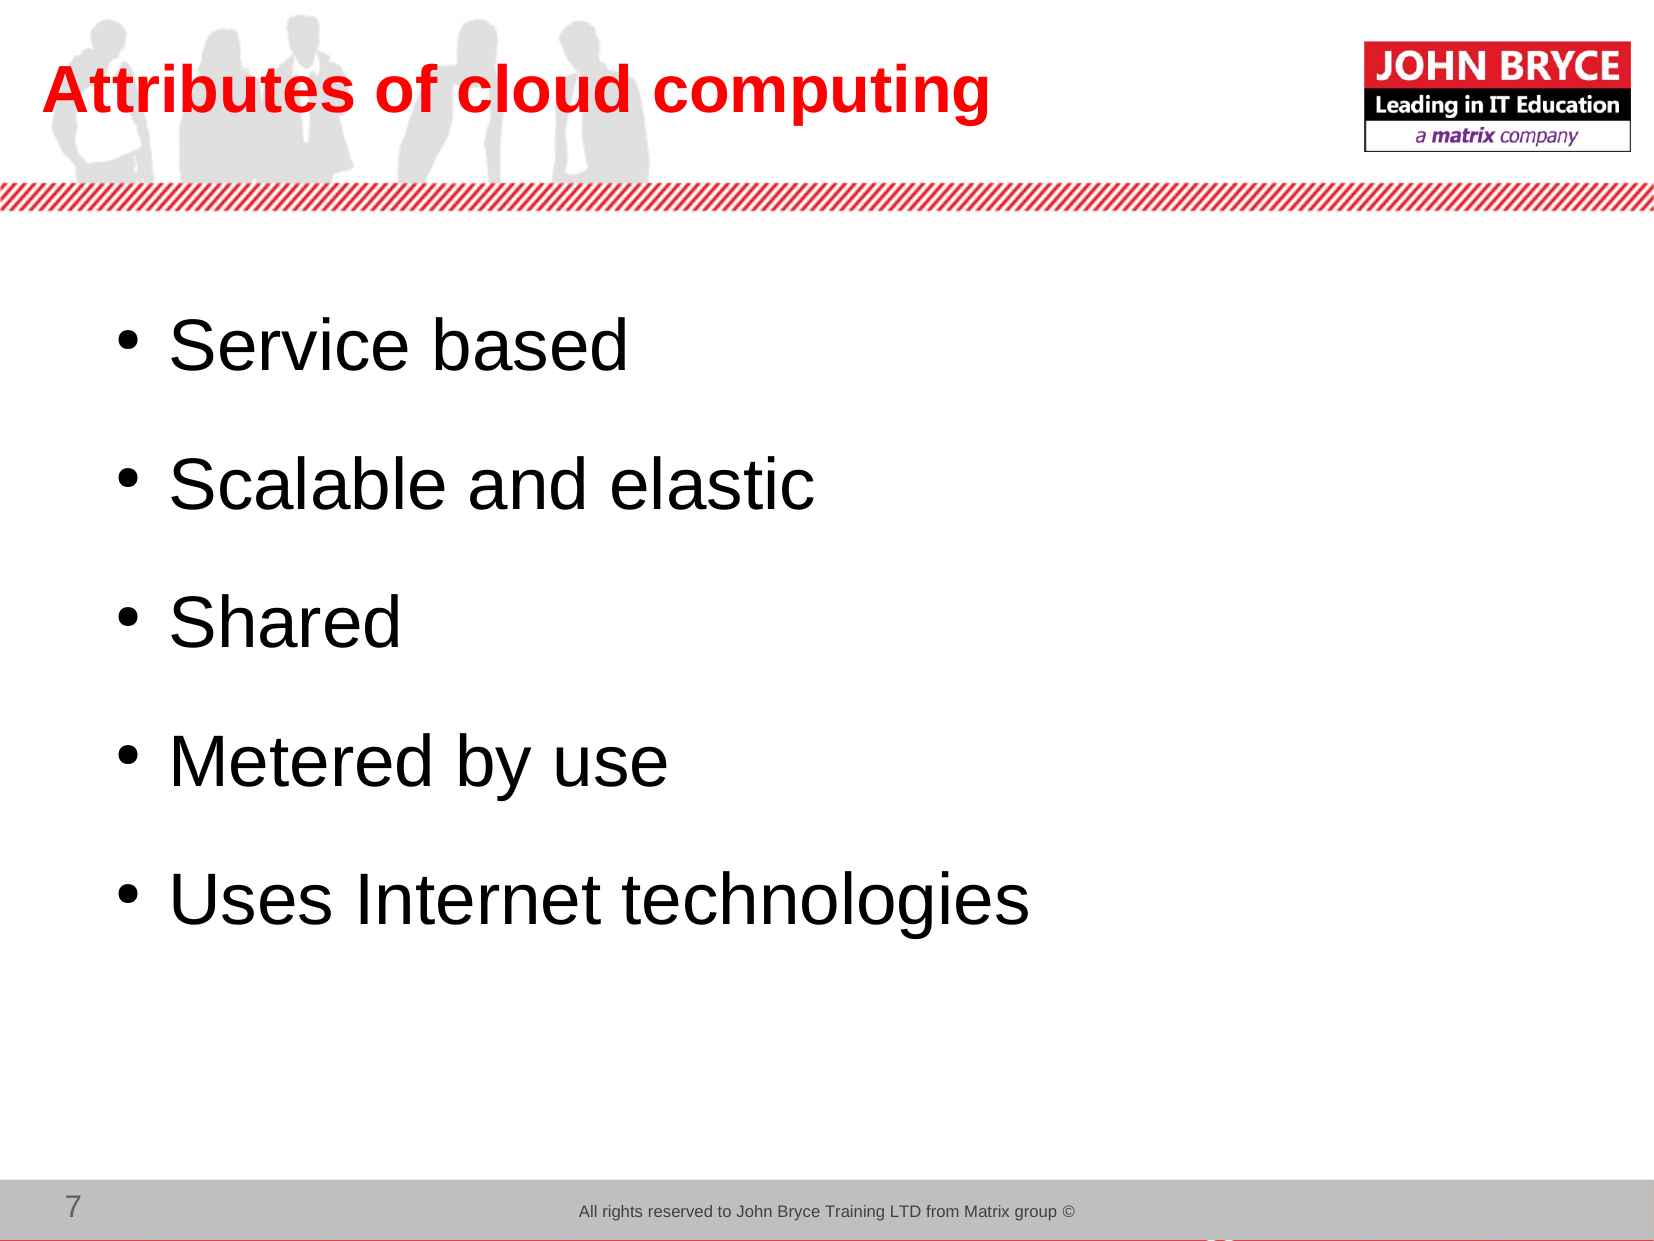

# Attributes of cloud computing
Service based
Scalable and elastic
Shared
Metered by use
Uses Internet technologies